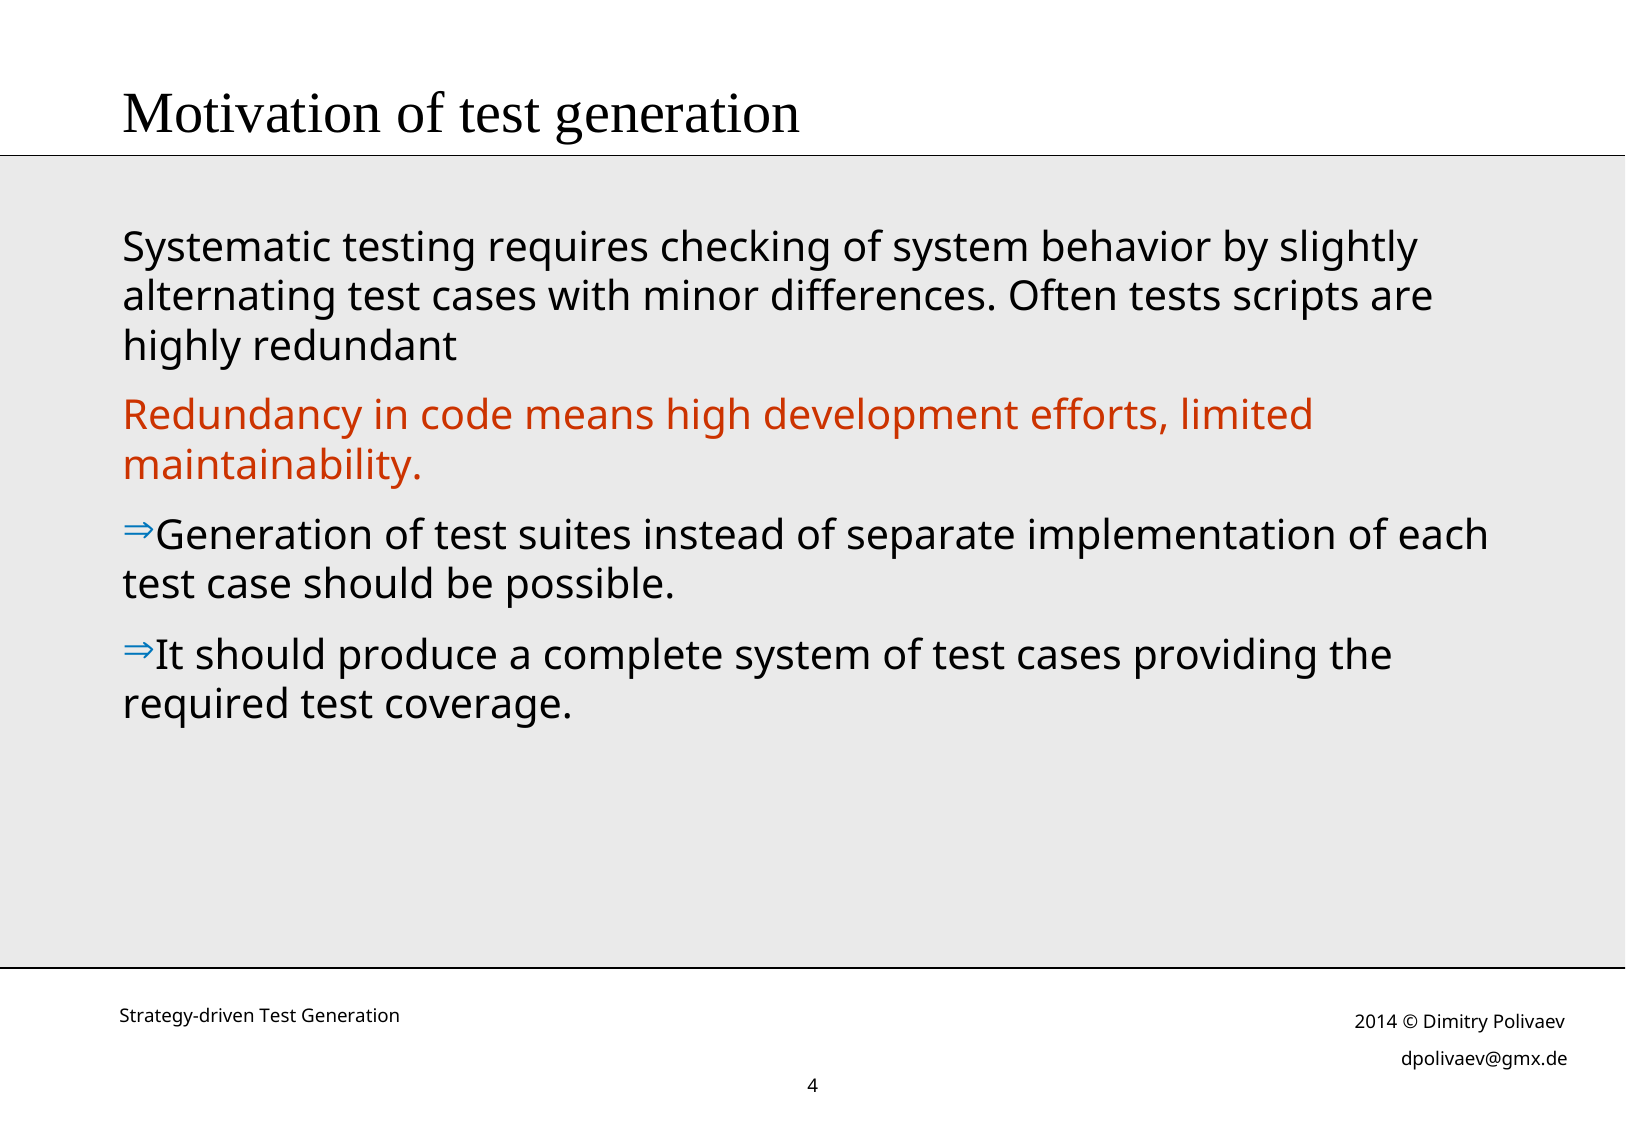

# Motivation of test generation
Systematic testing requires checking of system behavior by slightly alternating test cases with minor differences. Often tests scripts are highly redundant
Redundancy in code means high development efforts, limited maintainability.
Generation of test suites instead of separate implementation of each test case should be possible.
It should produce a complete system of test cases providing the required test coverage.